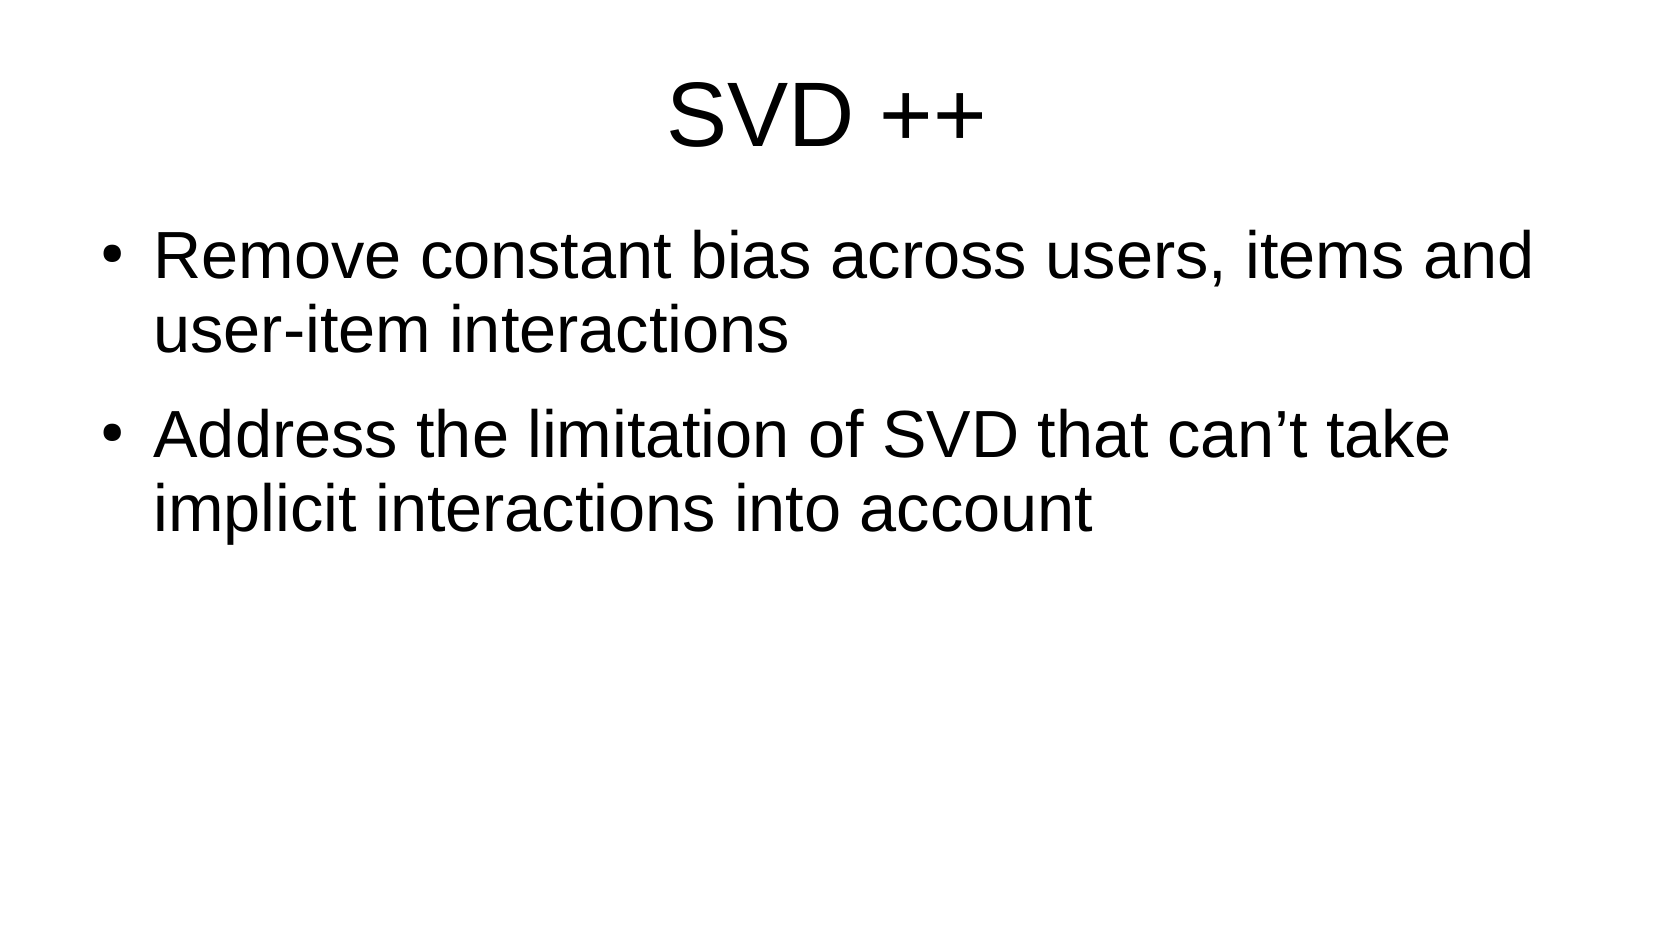

# SVD ++
Remove constant bias across users, items and user-item interactions
Address the limitation of SVD that can’t take implicit interactions into account